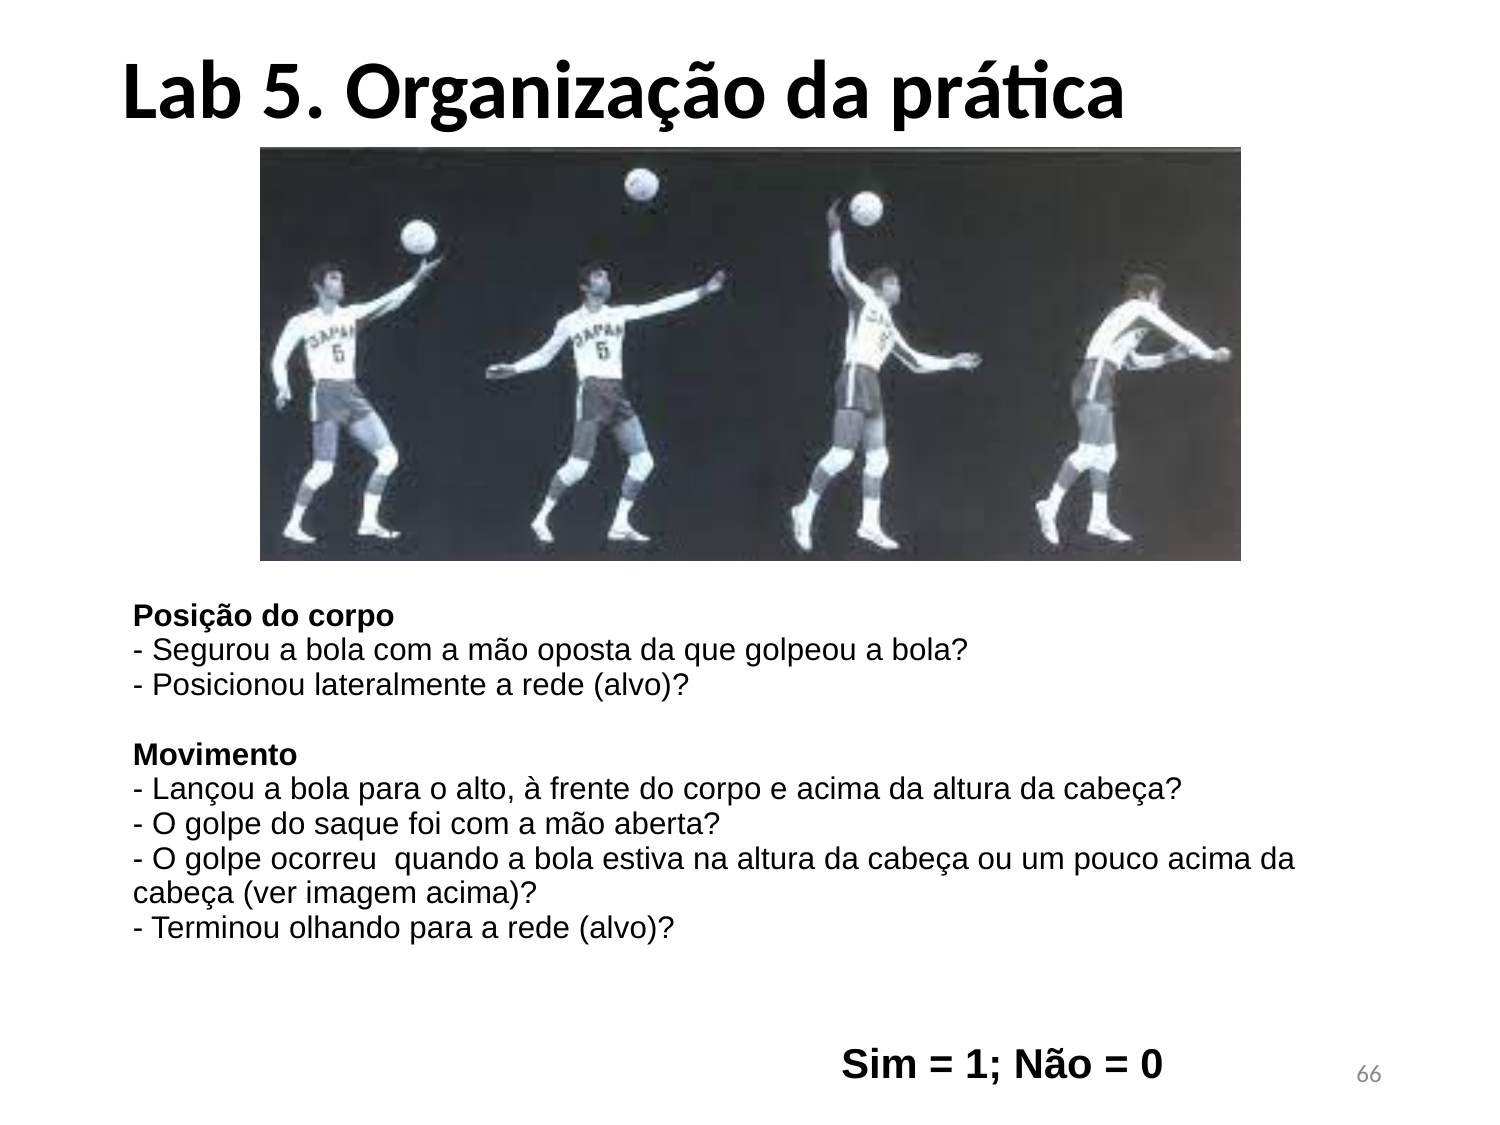

# Lab 5. Organização da prática
Posição do corpo
- Segurou a bola com a mão oposta da que golpeou a bola?
- Posicionou lateralmente a rede (alvo)?
Movimento
- Lançou a bola para o alto, à frente do corpo e acima da altura da cabeça?
- O golpe do saque foi com a mão aberta?
- O golpe ocorreu quando a bola estiva na altura da cabeça ou um pouco acima da cabeça (ver imagem acima)?
- Terminou olhando para a rede (alvo)?
Sim = 1; Não = 0
66